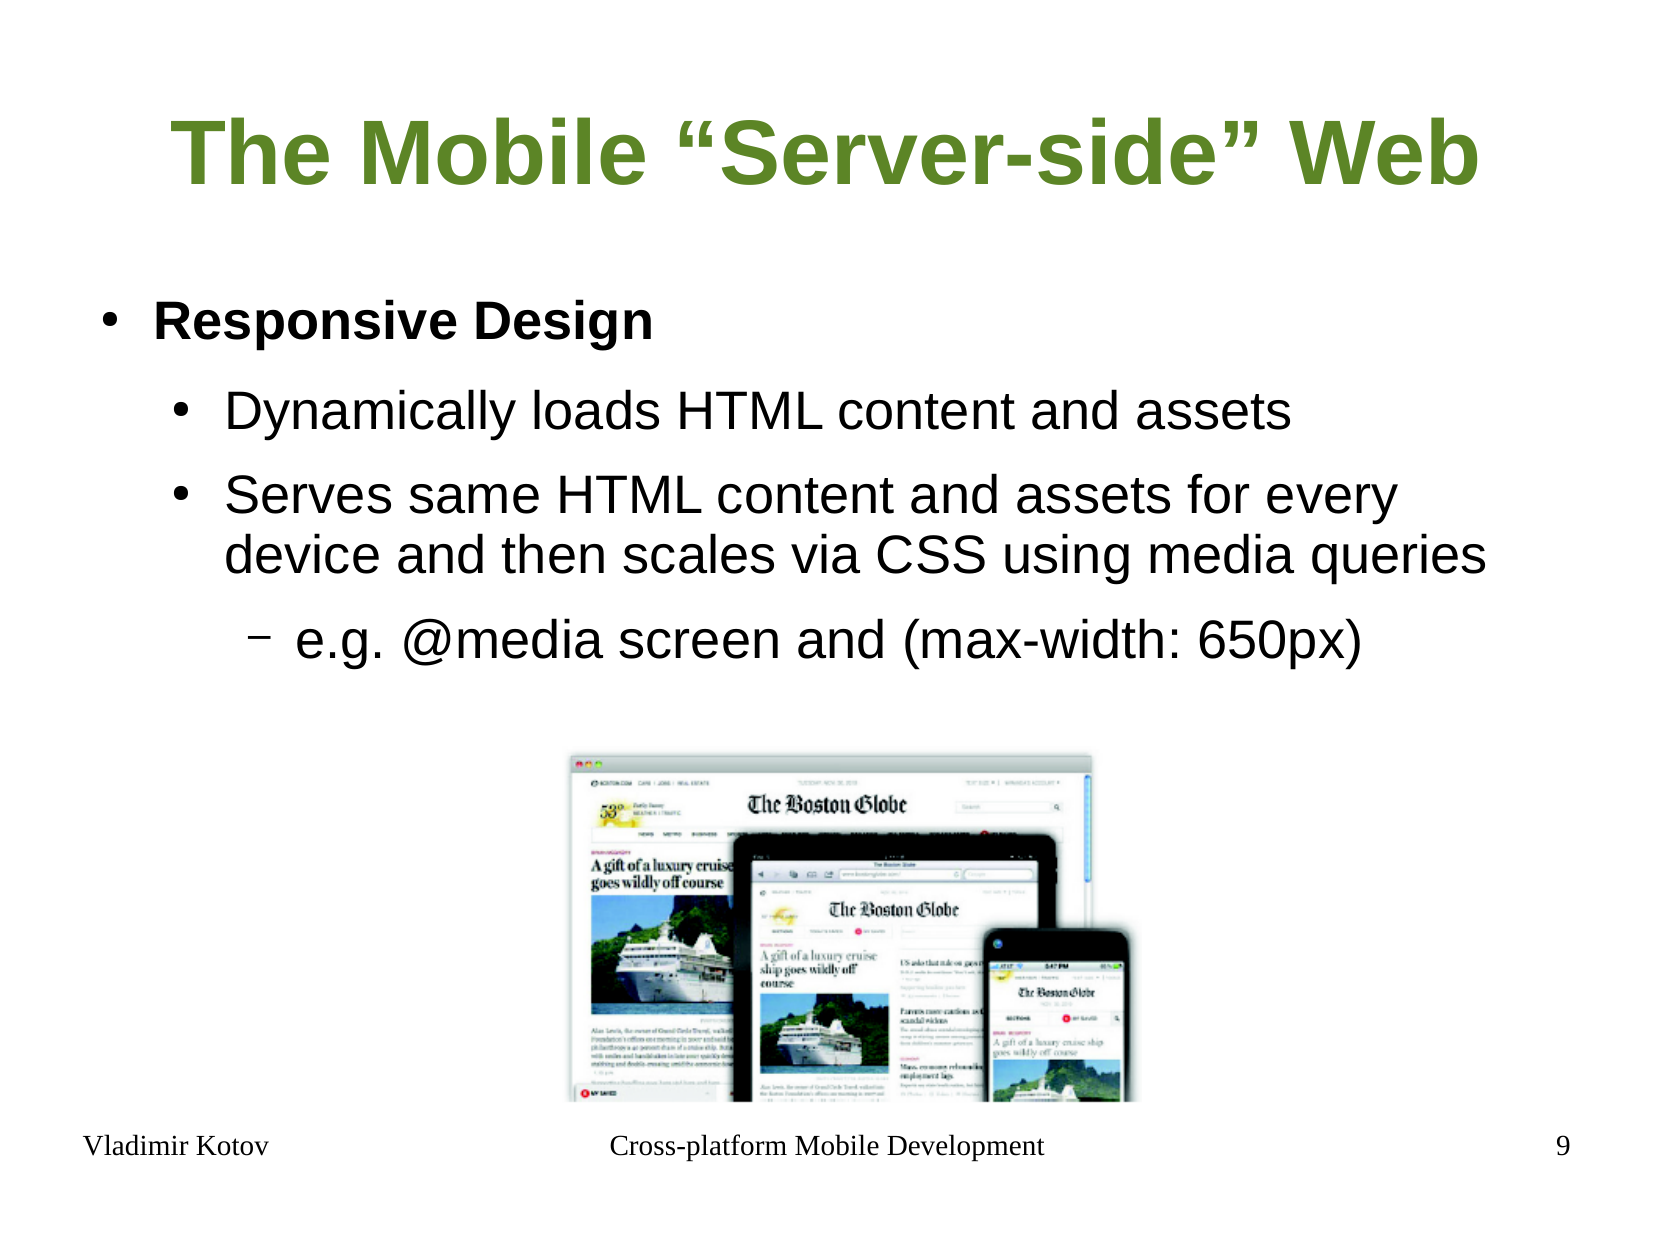

# The Mobile “Server-side” Web
Responsive Design
Dynamically loads HTML content and assets
Serves same HTML content and assets for every device and then scales via CSS using media queries
e.g. @media screen and (max-width: 650px)
Vladimir Kotov
Cross-platform Mobile Development
9